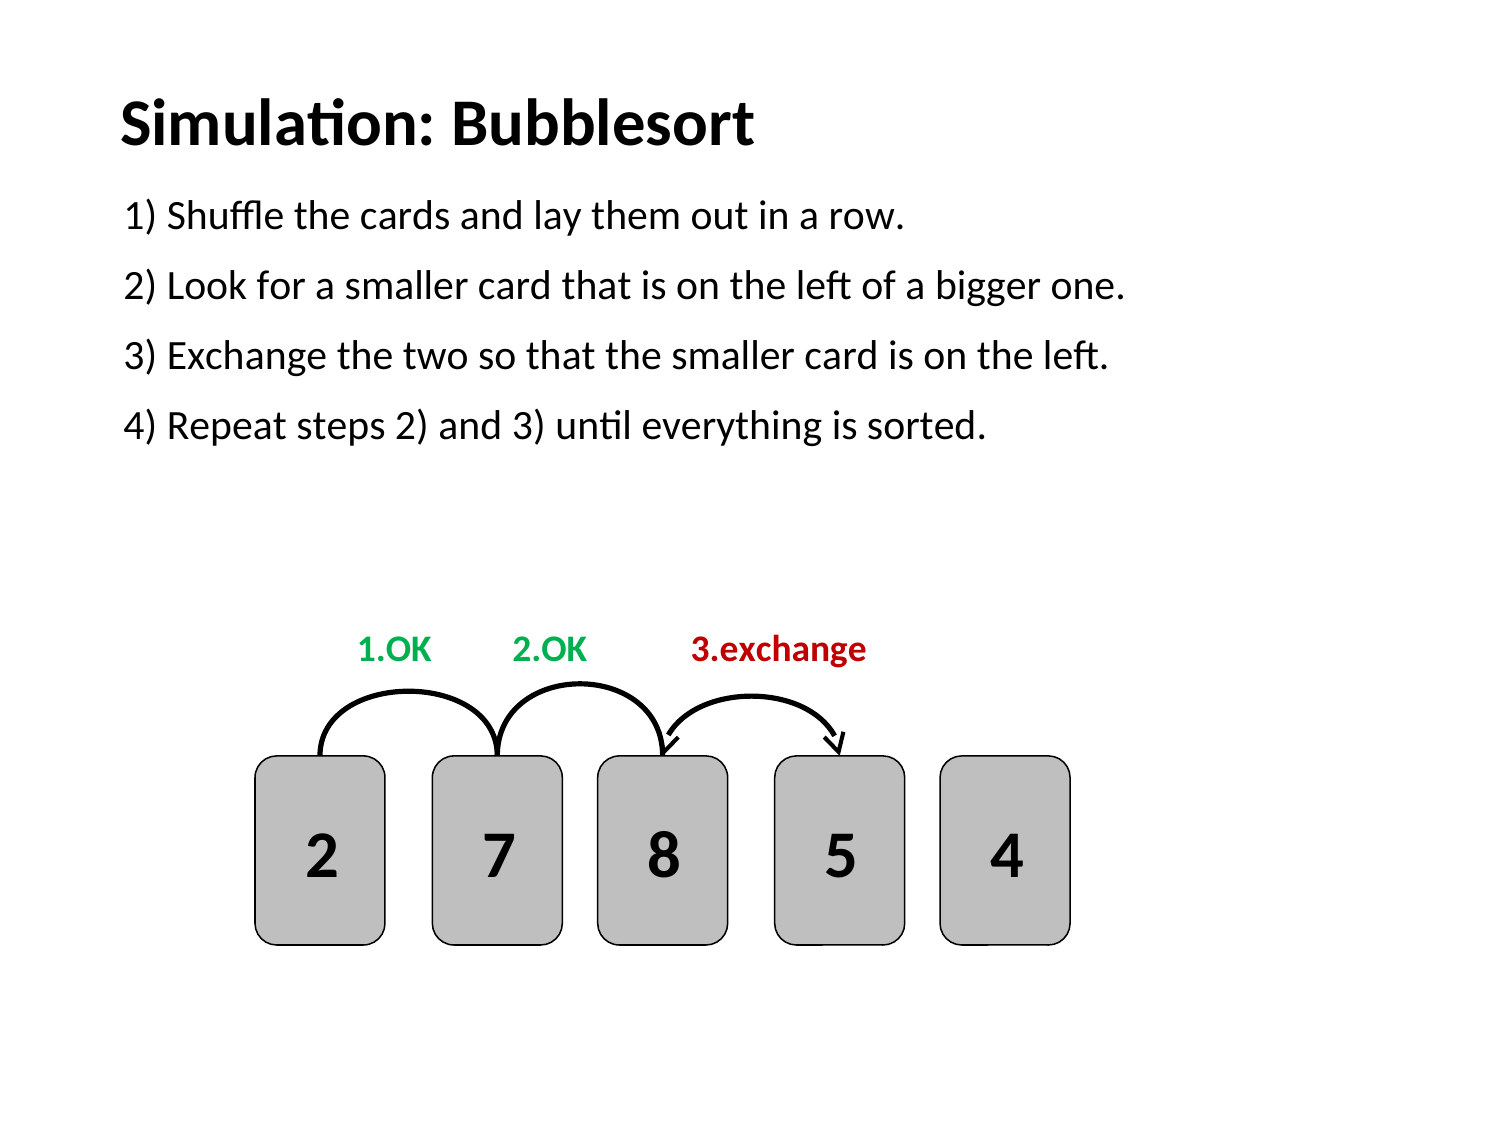

Simulation: Bubblesort
1) Shuffle the cards and lay them out in a row.
2) Look for a smaller card that is on the left of a bigger one.
3) Exchange the two so that the smaller card is on the left.
4) Repeat steps 2) and 3) until everything is sorted.
2.OK
1.OK
3.exchange
2
7
8
5
4